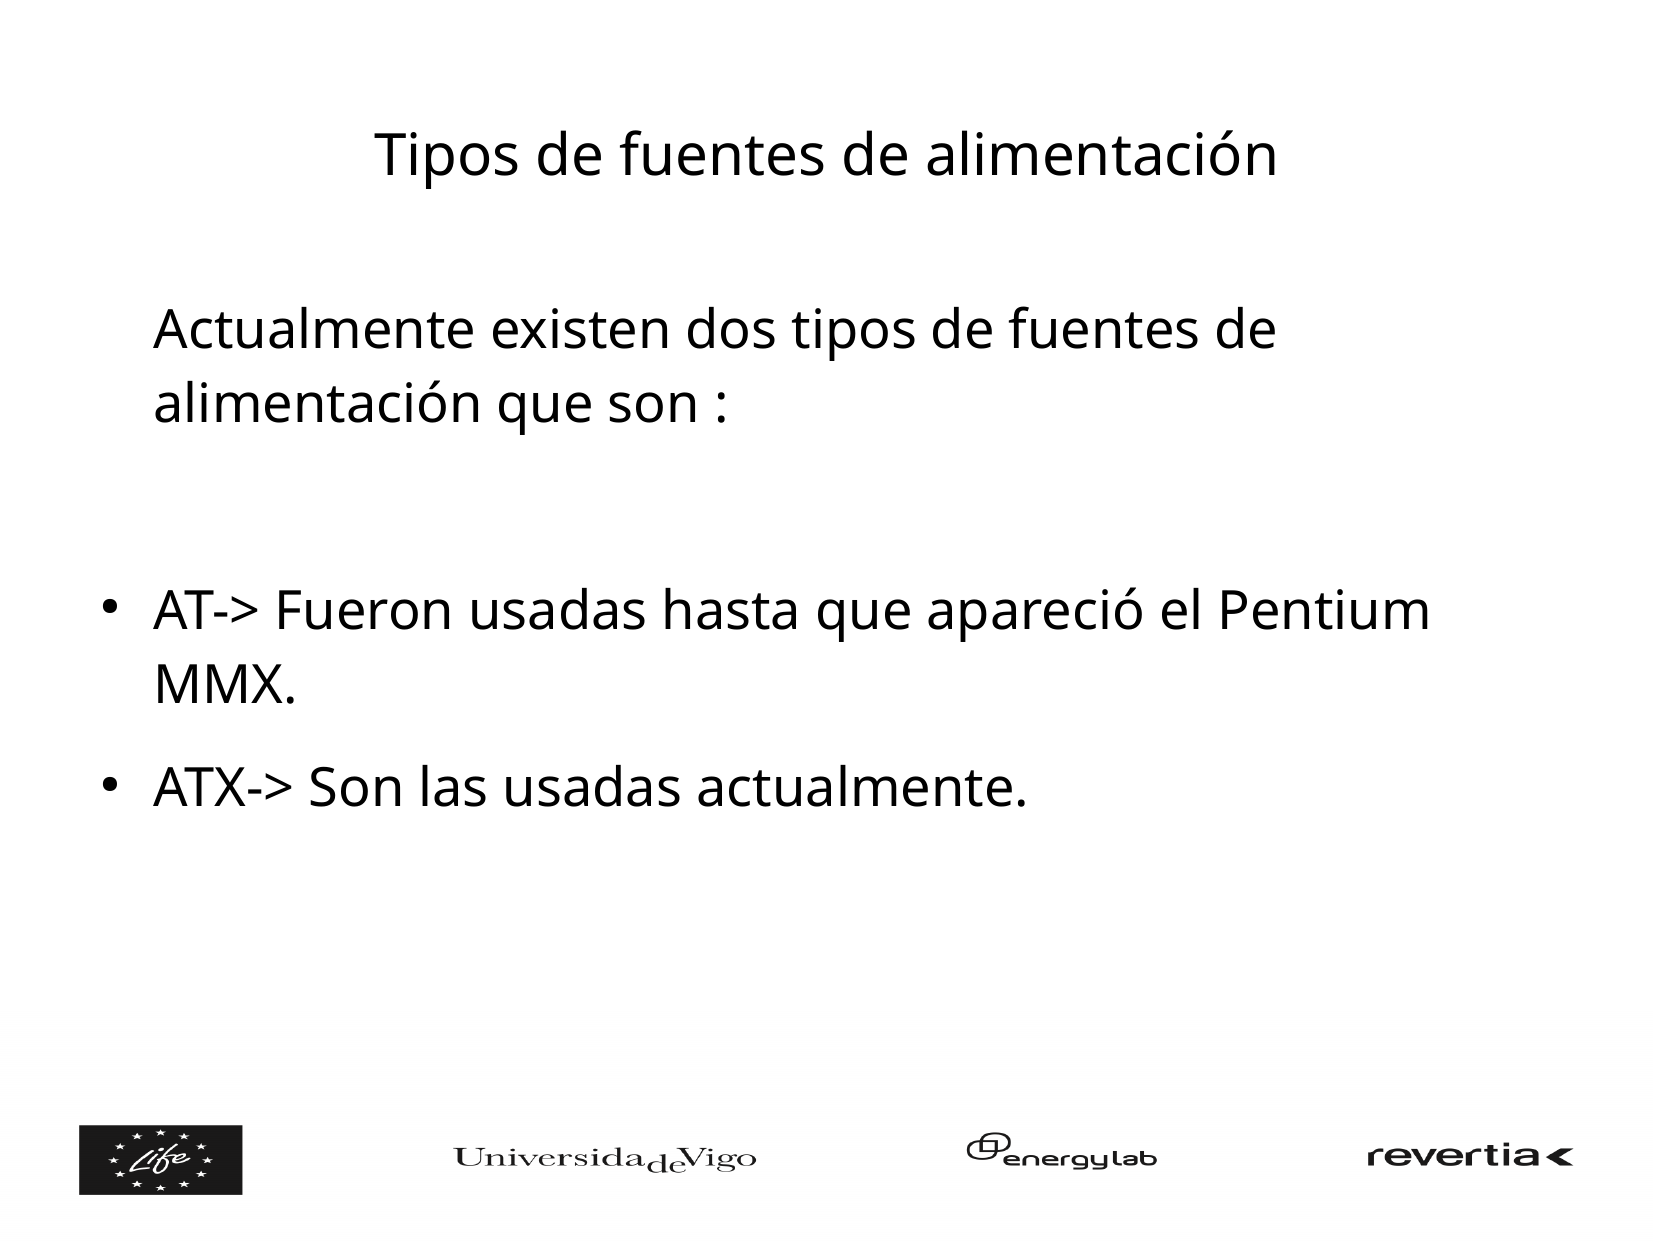

# Tipos de fuentes de alimentación
Actualmente existen dos tipos de fuentes de alimentación que son :
AT-> Fueron usadas hasta que apareció el Pentium MMX.
ATX-> Son las usadas actualmente.